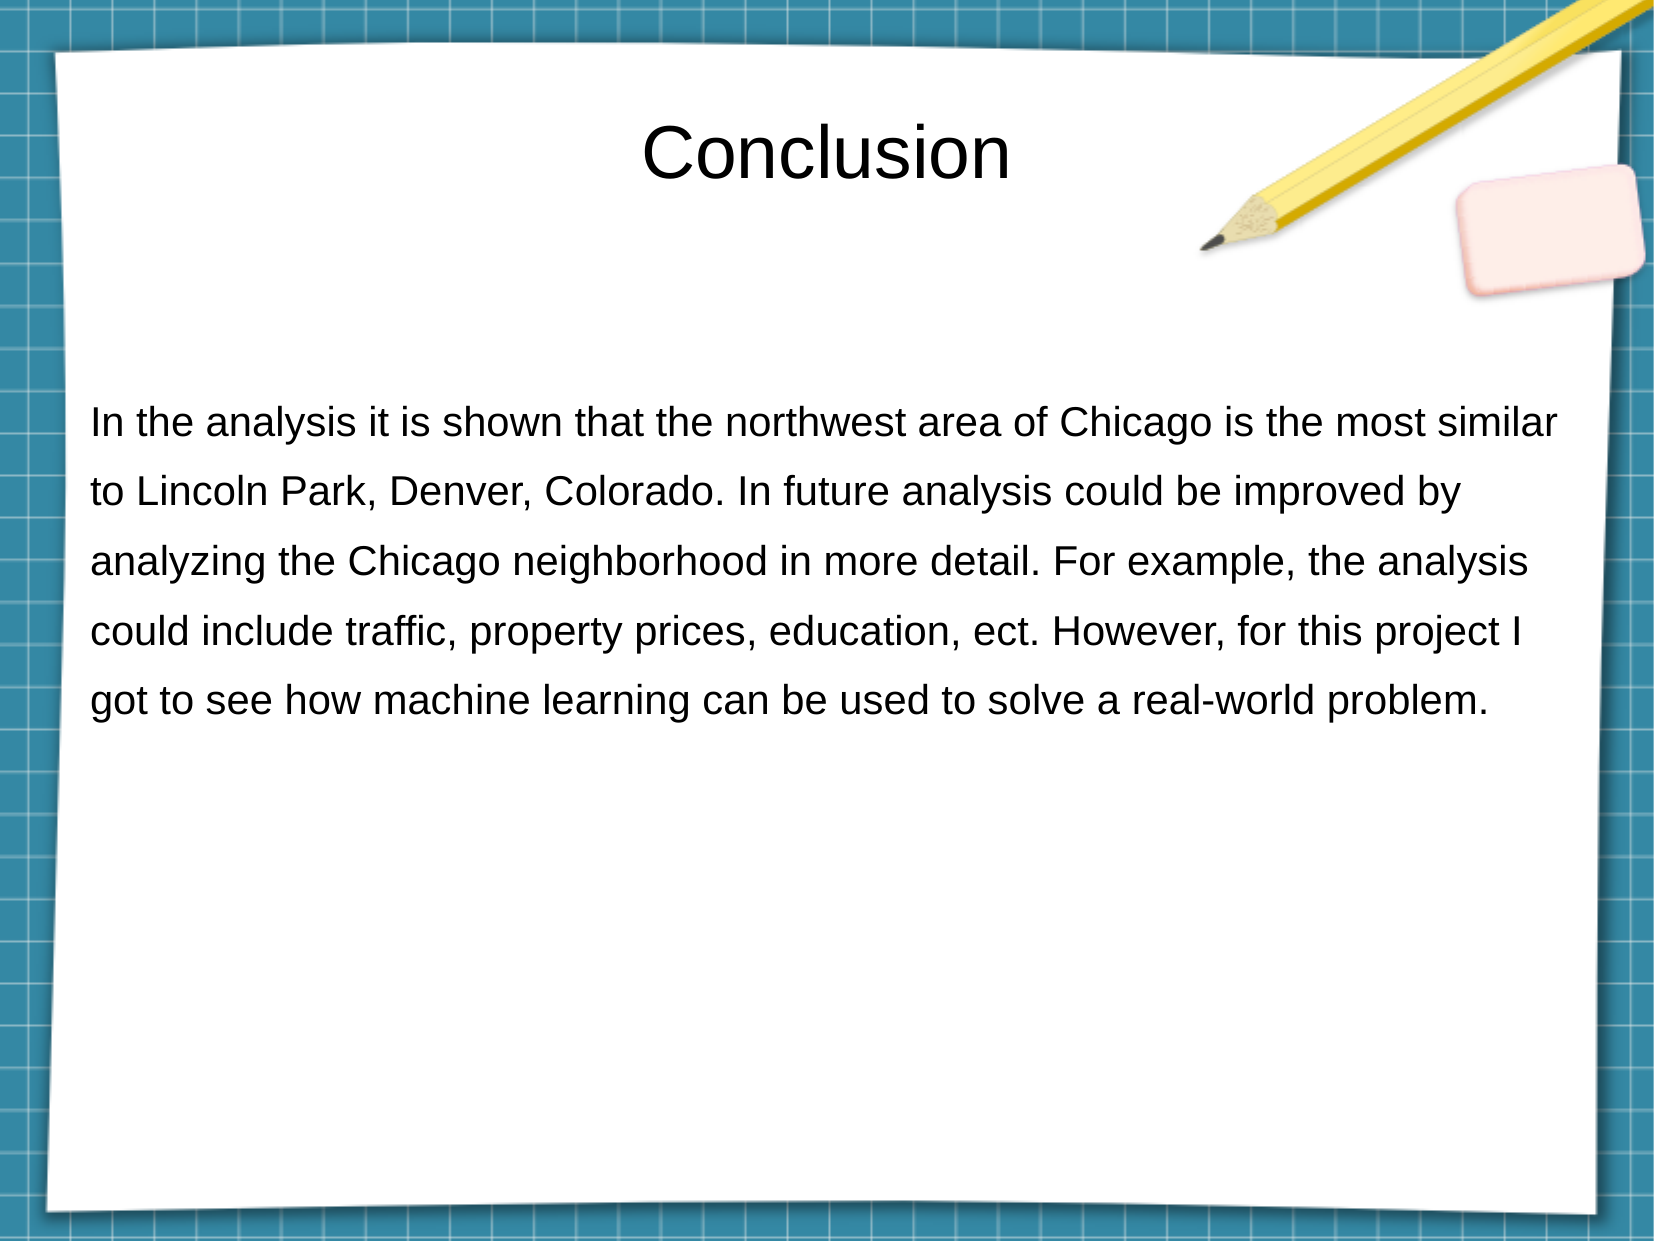

# Conclusion
In the analysis it is shown that the northwest area of Chicago is the most similar to Lincoln Park, Denver, Colorado. In future analysis could be improved by analyzing the Chicago neighborhood in more detail. For example, the analysis could include traffic, property prices, education, ect. However, for this project I got to see how machine learning can be used to solve a real-world problem.